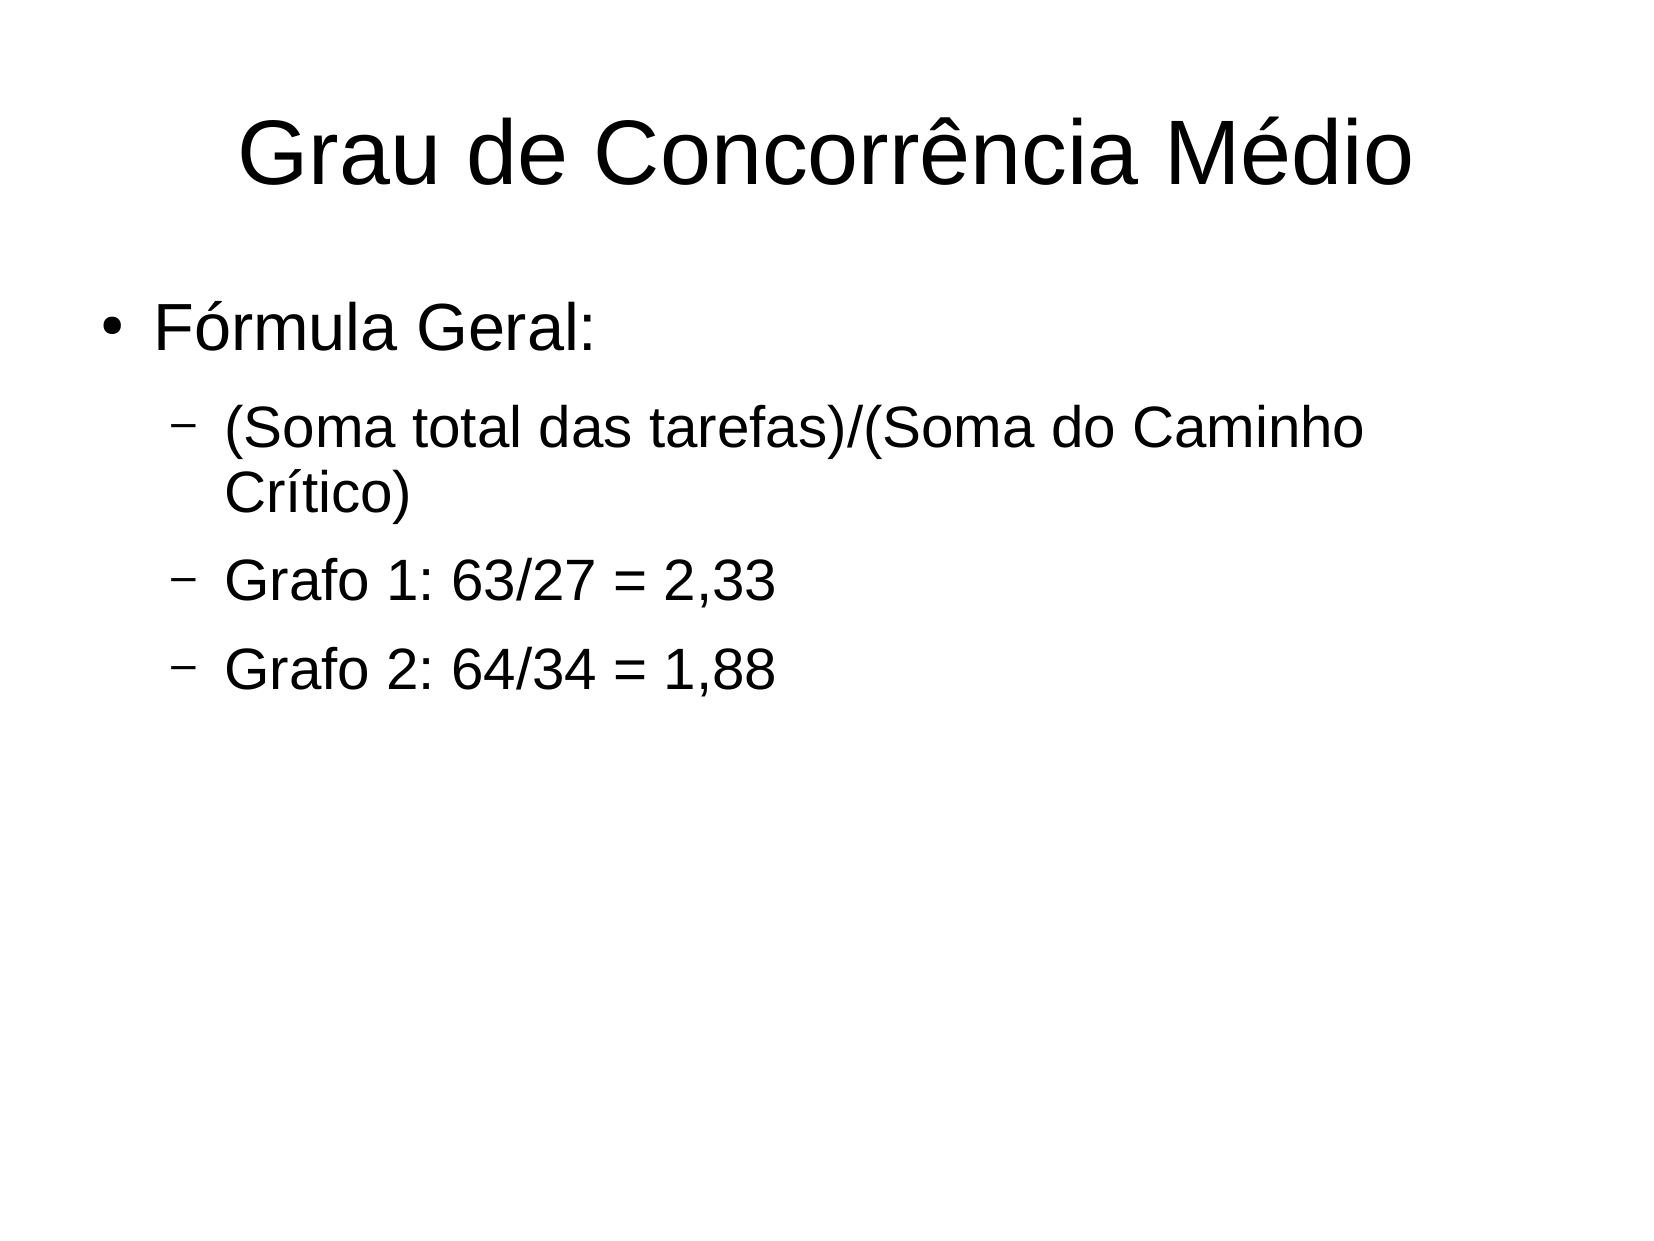

# Grau de Concorrência Médio
Fórmula Geral:
(Soma total das tarefas)/(Soma do Caminho Crítico)
Grafo 1: 63/27 = 2,33
Grafo 2: 64/34 = 1,88